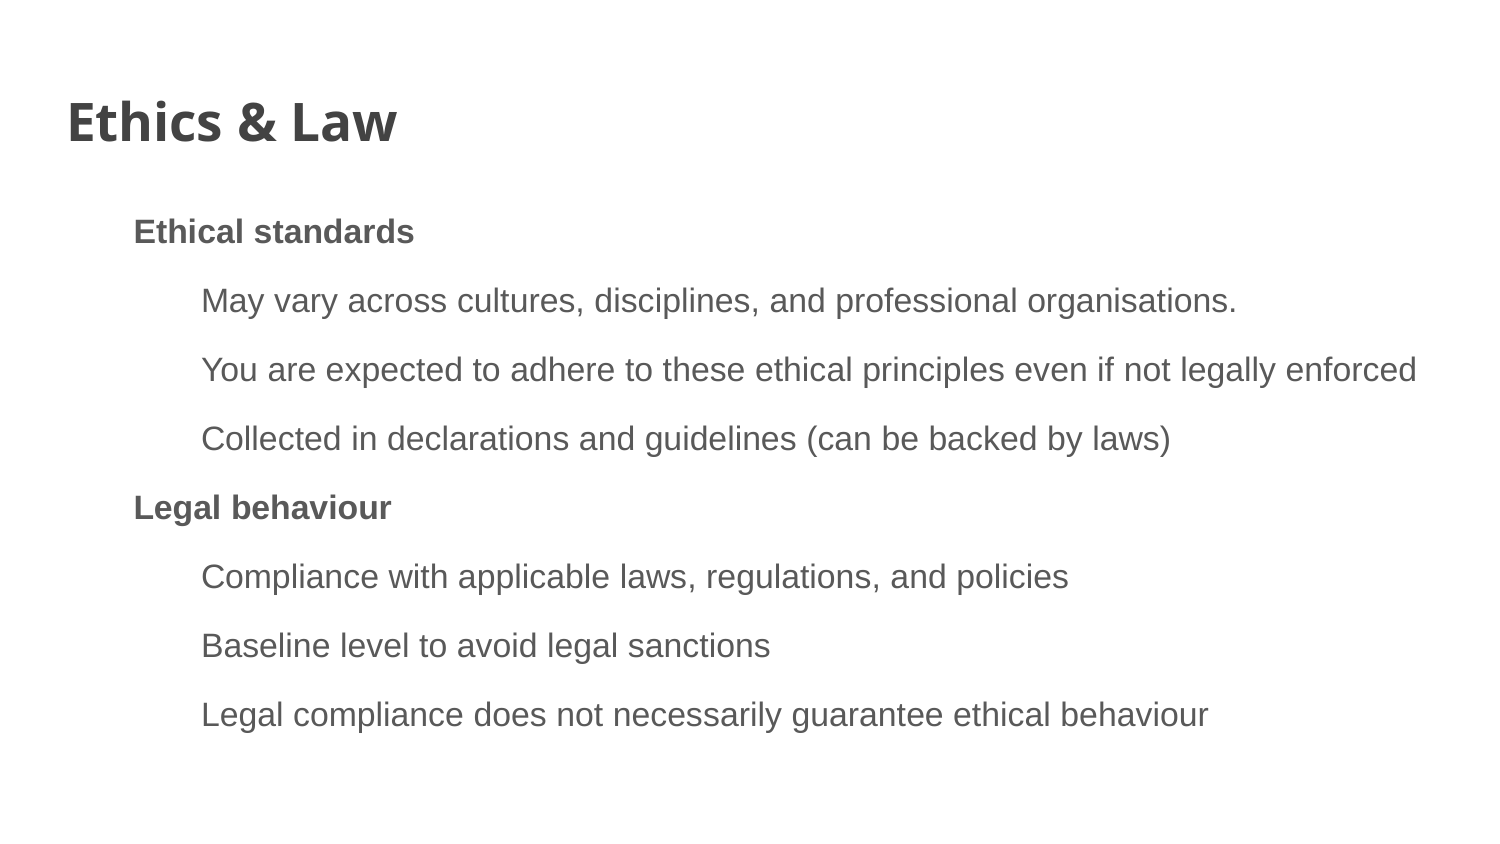

# Ethics & Law
Ethical standards
May vary across cultures, disciplines, and professional organisations.
You are expected to adhere to these ethical principles even if not legally enforced
Collected in declarations and guidelines (can be backed by laws)
Legal behaviour
Compliance with applicable laws, regulations, and policies
Baseline level to avoid legal sanctions
Legal compliance does not necessarily guarantee ethical behaviour